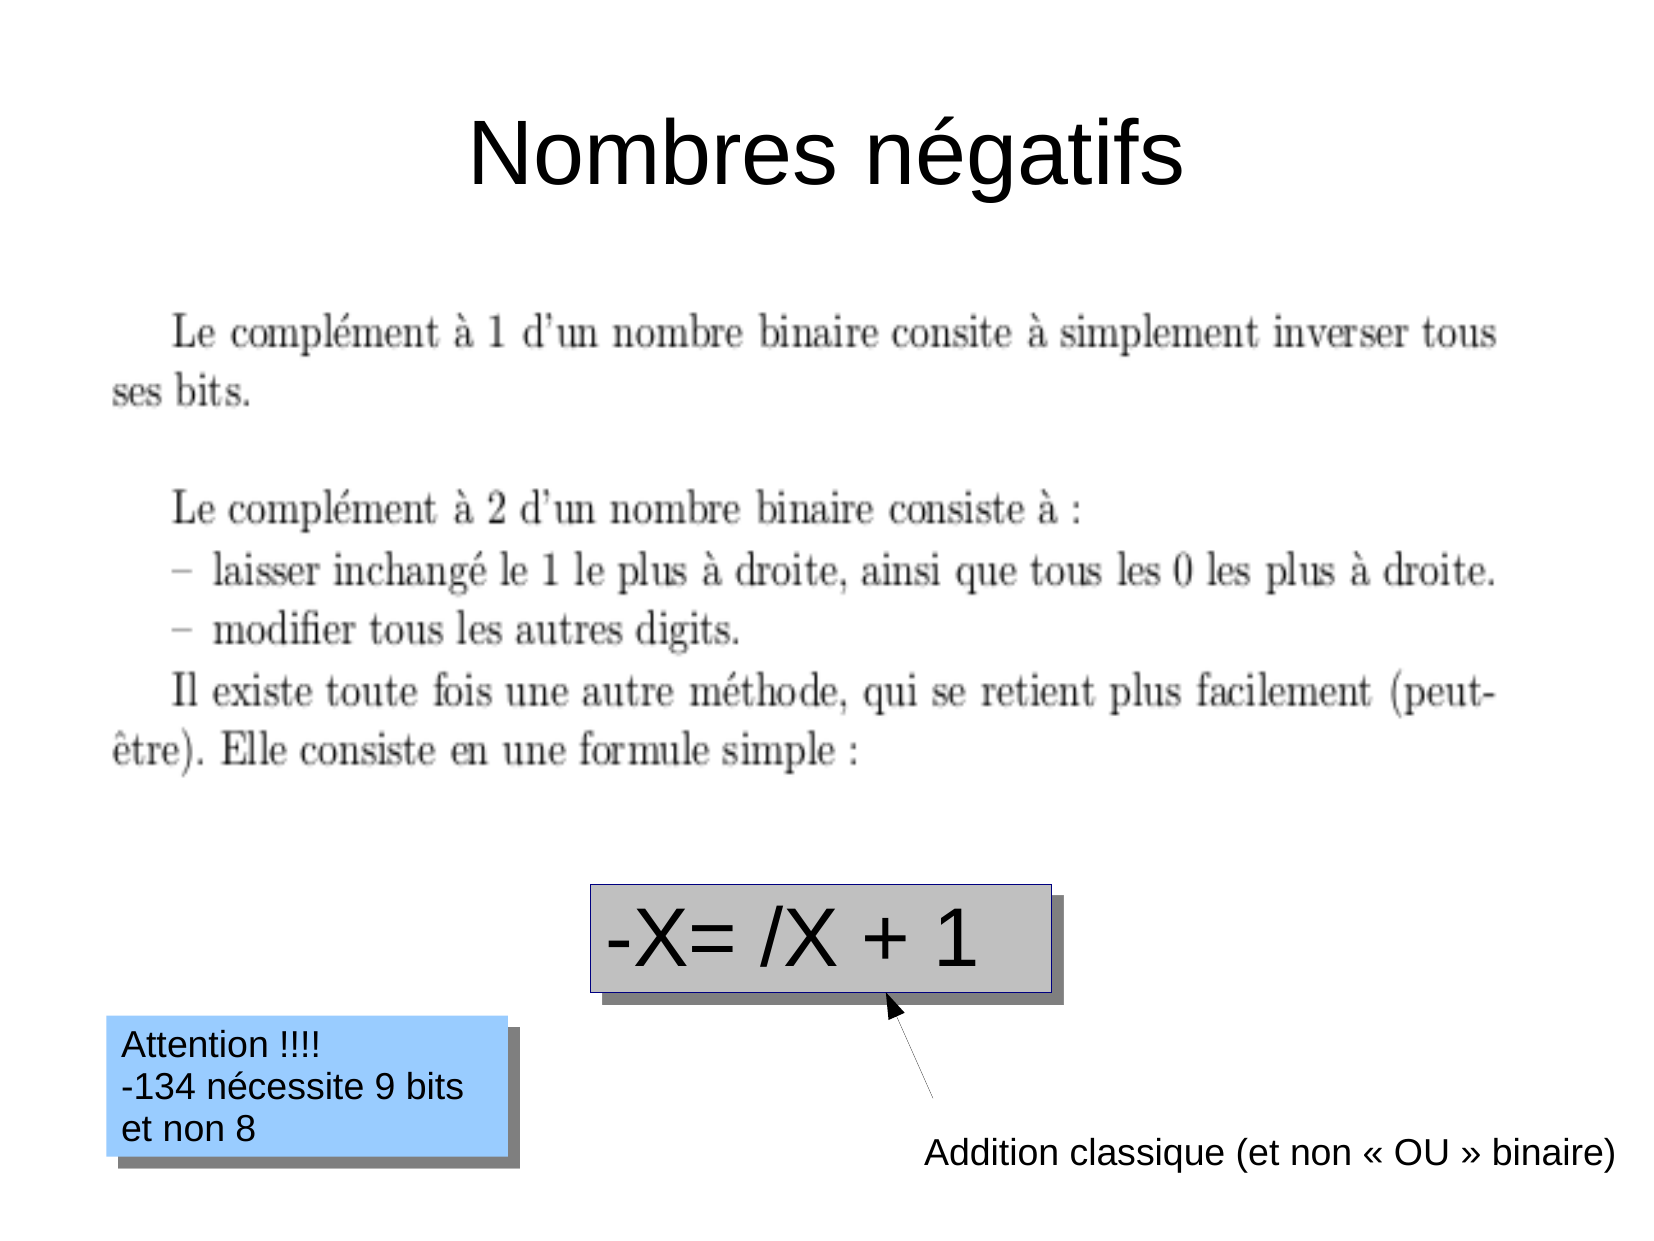

# Nombres négatifs
-X= /X + 1
Attention !!!!
-134 nécessite 9 bits et non 8
Addition classique (et non « OU » binaire)